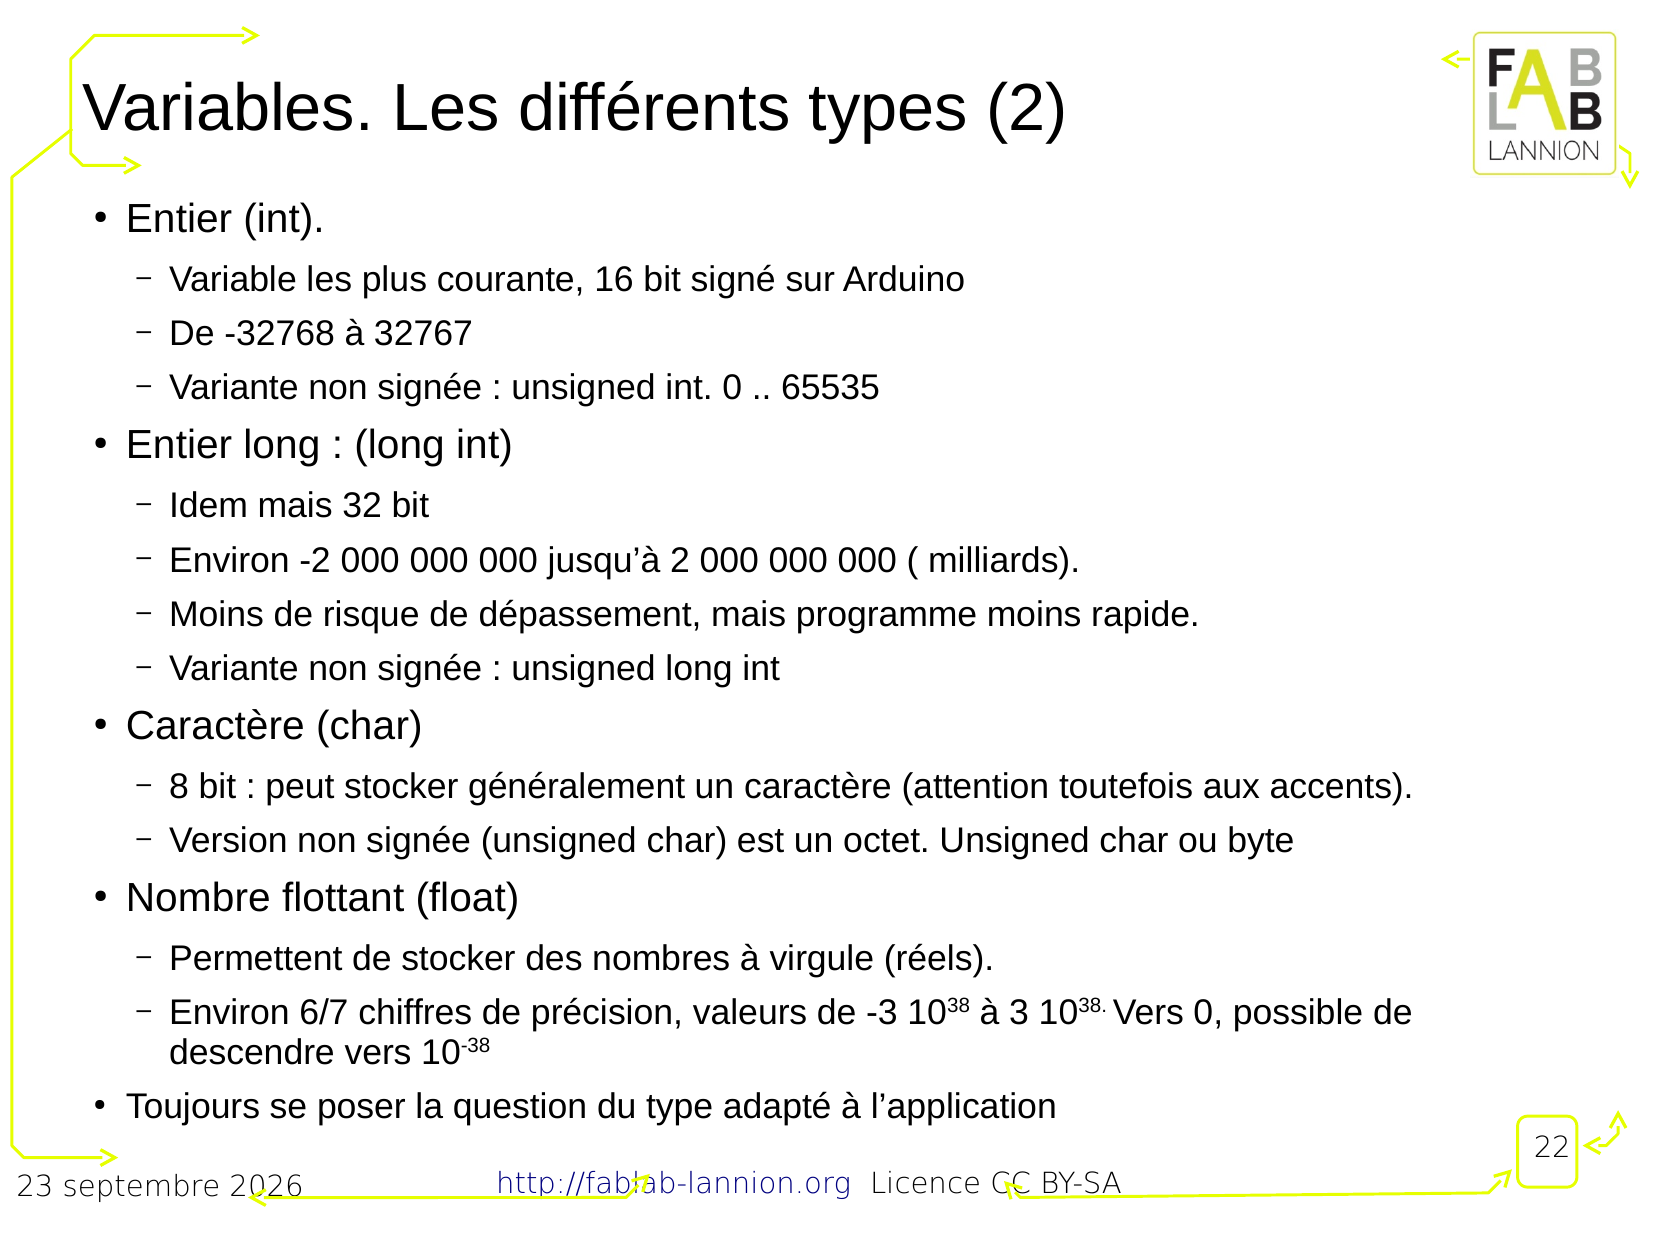

# Variables. Les différents types (2)
Entier (int).
Variable les plus courante, 16 bit signé sur Arduino
De -32768 à 32767
Variante non signée : unsigned int. 0 .. 65535
Entier long : (long int)
Idem mais 32 bit
Environ -2 000 000 000 jusqu’à 2 000 000 000 ( milliards).
Moins de risque de dépassement, mais programme moins rapide.
Variante non signée : unsigned long int
Caractère (char)
8 bit : peut stocker généralement un caractère (attention toutefois aux accents).
Version non signée (unsigned char) est un octet. Unsigned char ou byte
Nombre flottant (float)
Permettent de stocker des nombres à virgule (réels).
Environ 6/7 chiffres de précision, valeurs de -3 1038 à 3 1038. Vers 0, possible de descendre vers 10-38
Toujours se poser la question du type adapté à l’application
22